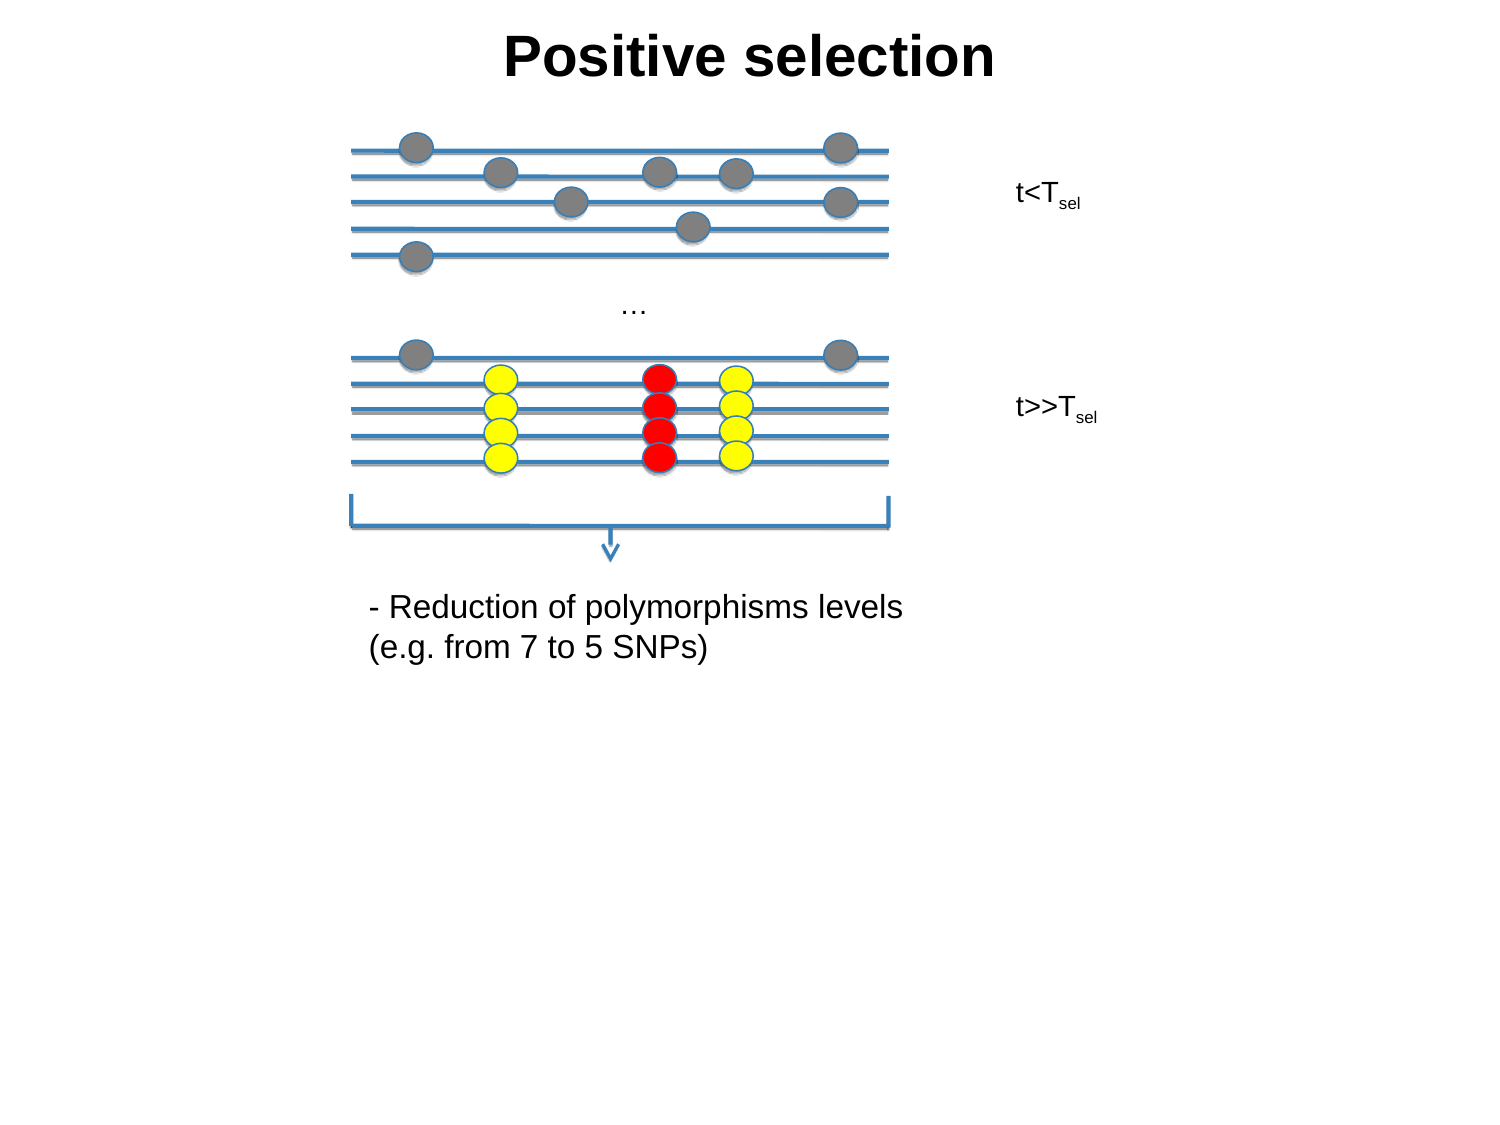

# Positive selection
t<Tsel
…
t>>Tsel
- Reduction of polymorphisms levels
(e.g. from 7 to 5 SNPs)